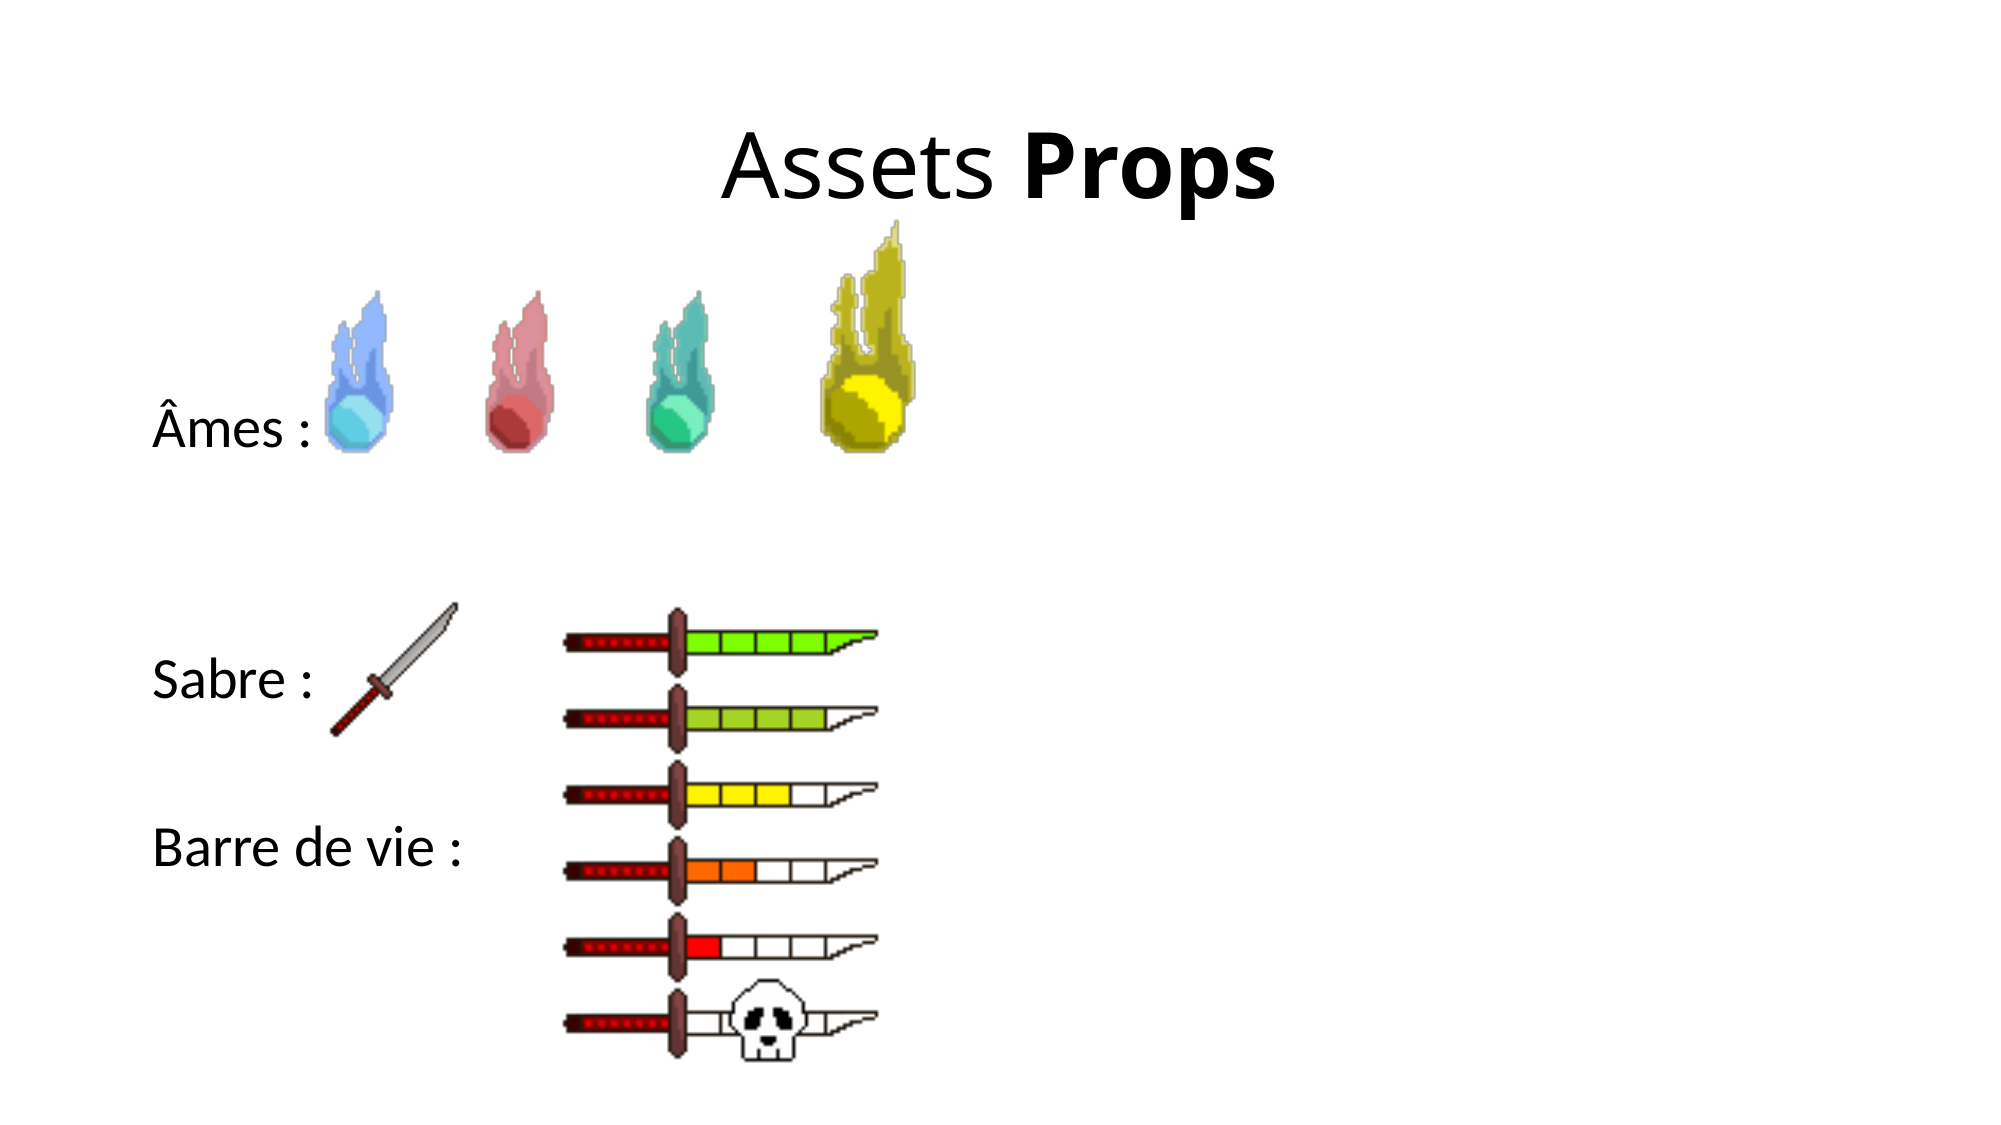

# Assets Props
Âmes :
Sabre :
Barre de vie :